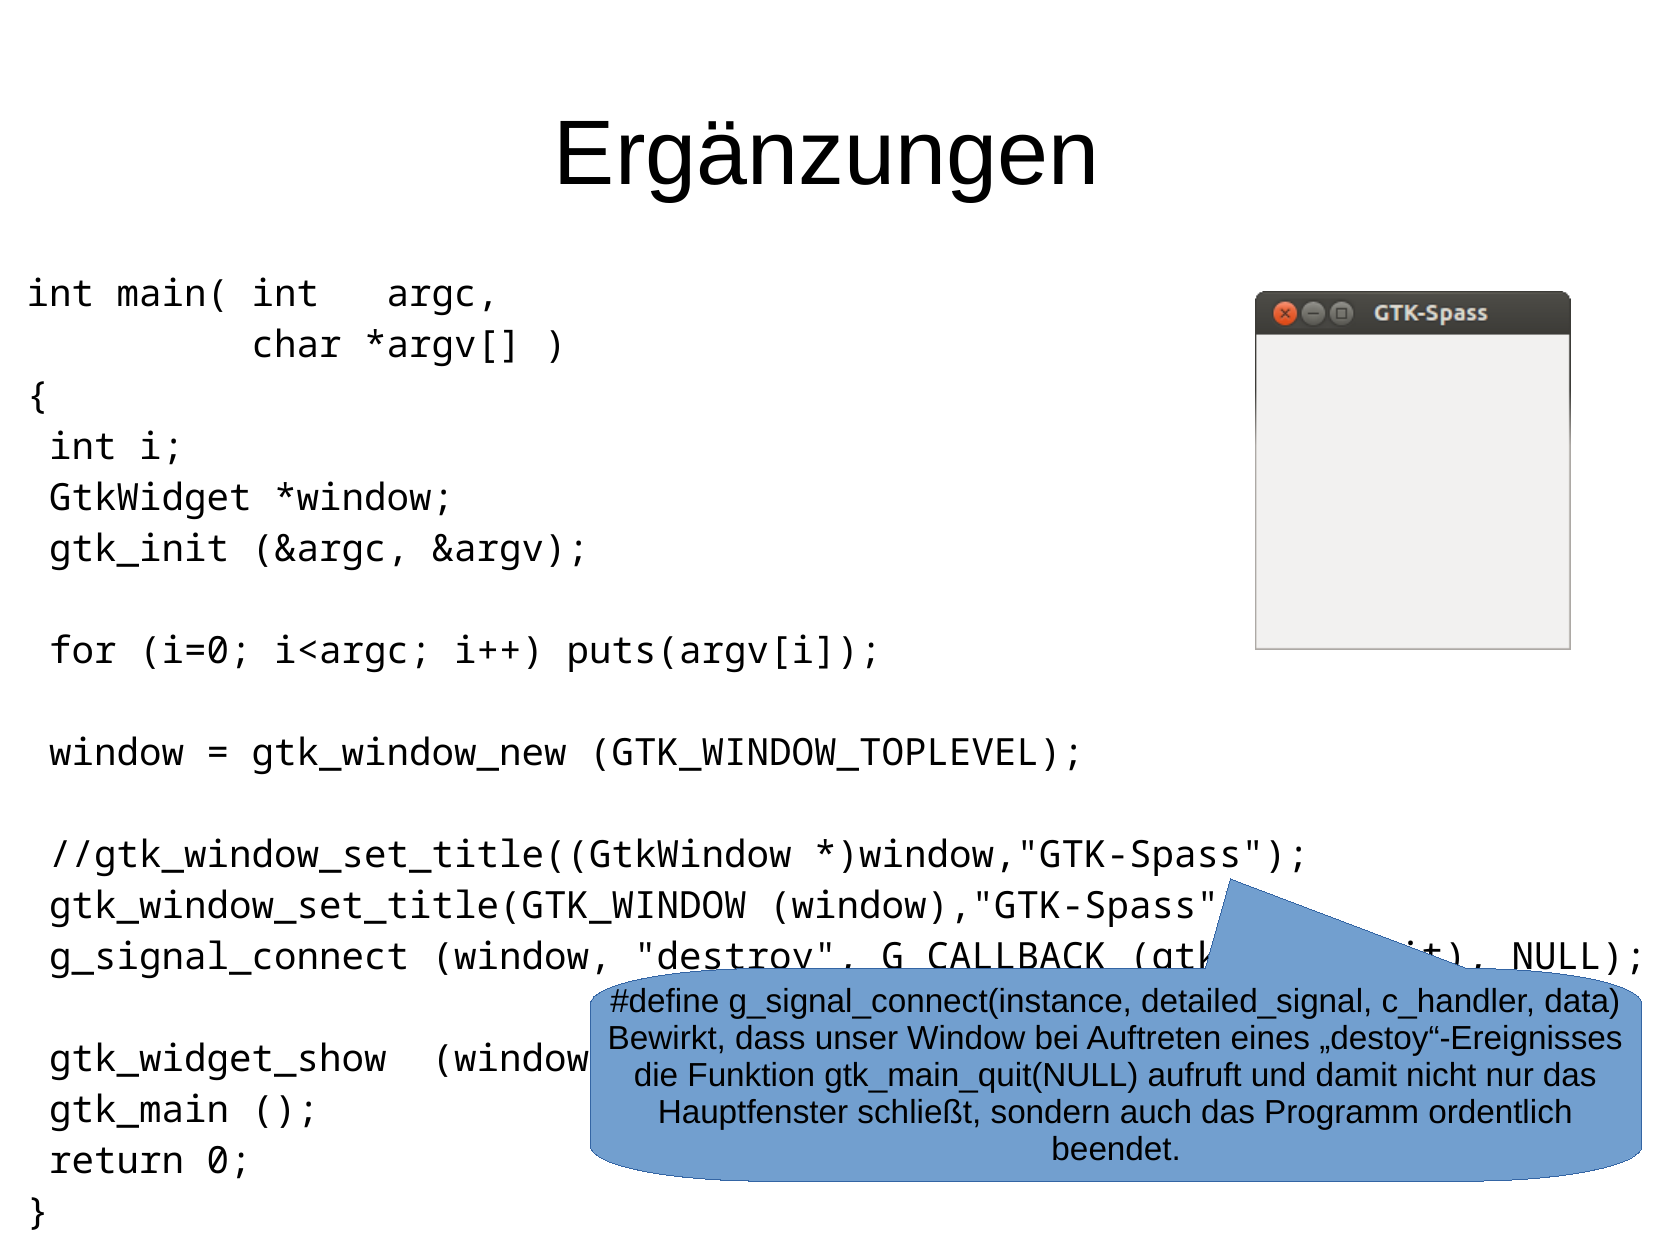

# Ergänzungen
int main( int argc,
 char *argv[] )
{
 int i;
 GtkWidget *window;
 gtk_init (&argc, &argv);
 for (i=0; i<argc; i++) puts(argv[i]);
 window = gtk_window_new (GTK_WINDOW_TOPLEVEL);
 //gtk_window_set_title((GtkWindow *)window,"GTK-Spass");
 gtk_window_set_title(GTK_WINDOW (window),"GTK-Spass");
 g_signal_connect (window, "destroy", G_CALLBACK (gtk_main_quit), NULL);
 gtk_widget_show (window);
 gtk_main ();
 return 0;
}
#define g_signal_connect(instance, detailed_signal, c_handler, data)
Bewirkt, dass unser Window bei Auftreten eines „destoy“-Ereignisses
die Funktion gtk_main_quit(NULL) aufruft und damit nicht nur das
Hauptfenster schließt, sondern auch das Programm ordentlich
beendet.
5